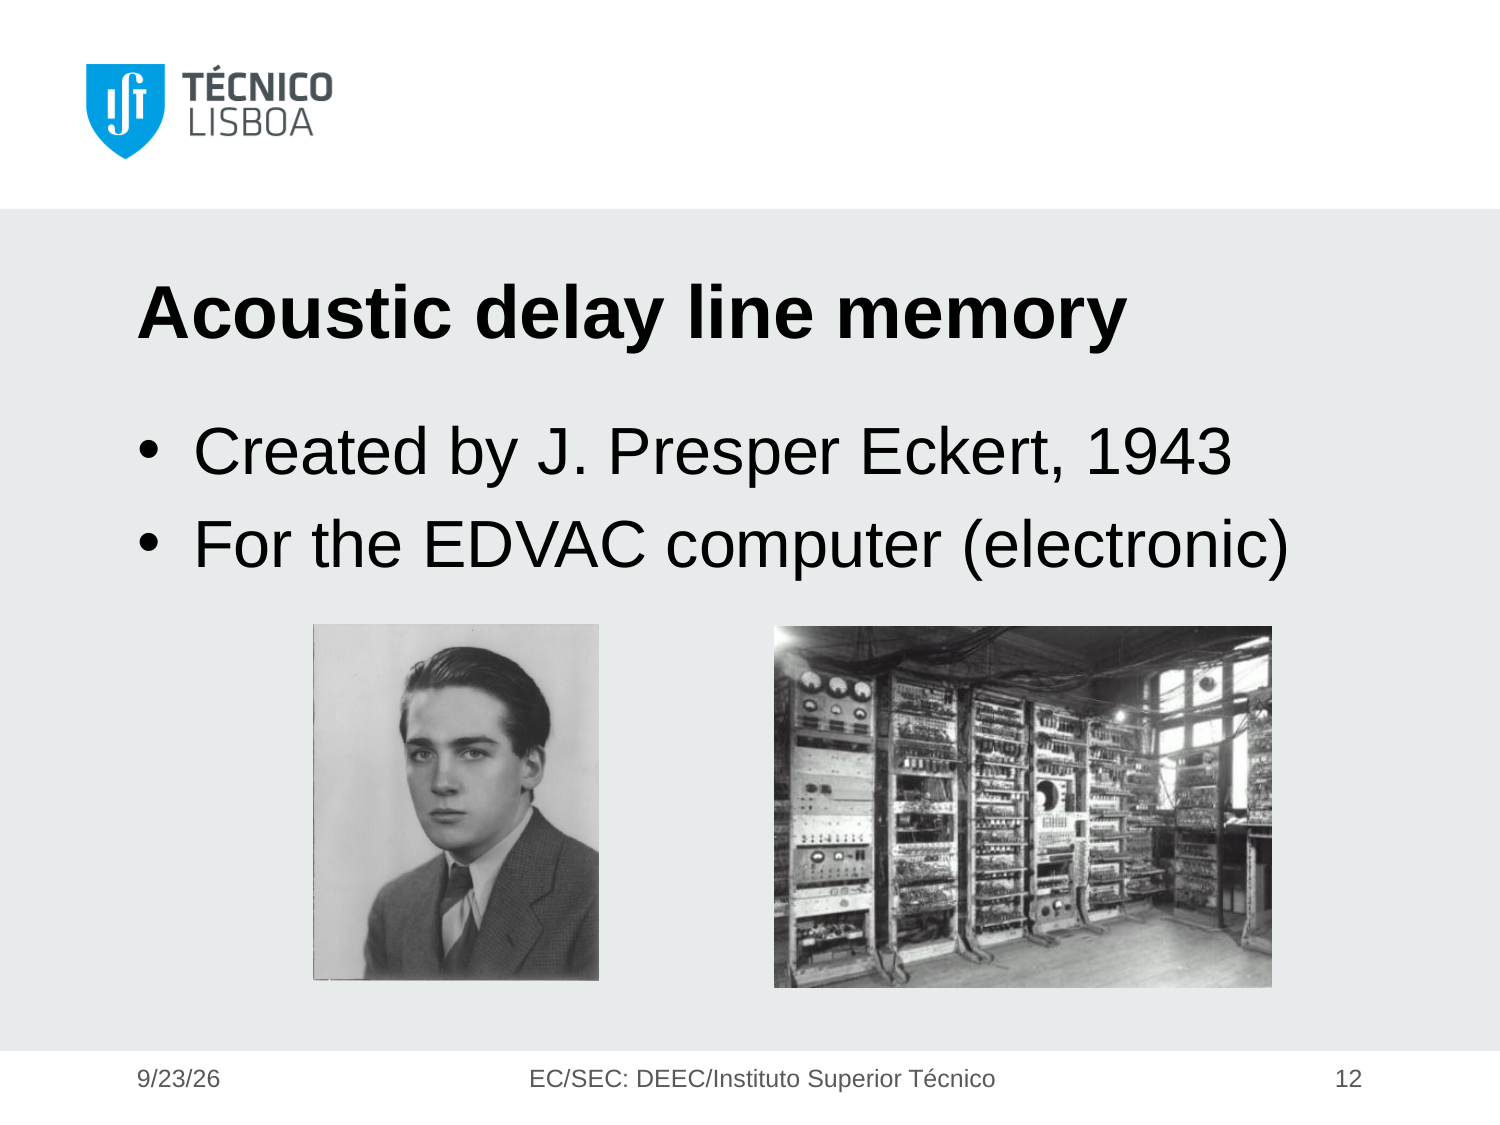

# Acoustic delay line memory
Created by J. Presper Eckert, 1943
For the EDVAC computer (electronic)
EC/SEC: DEEC/Instituto Superior Técnico